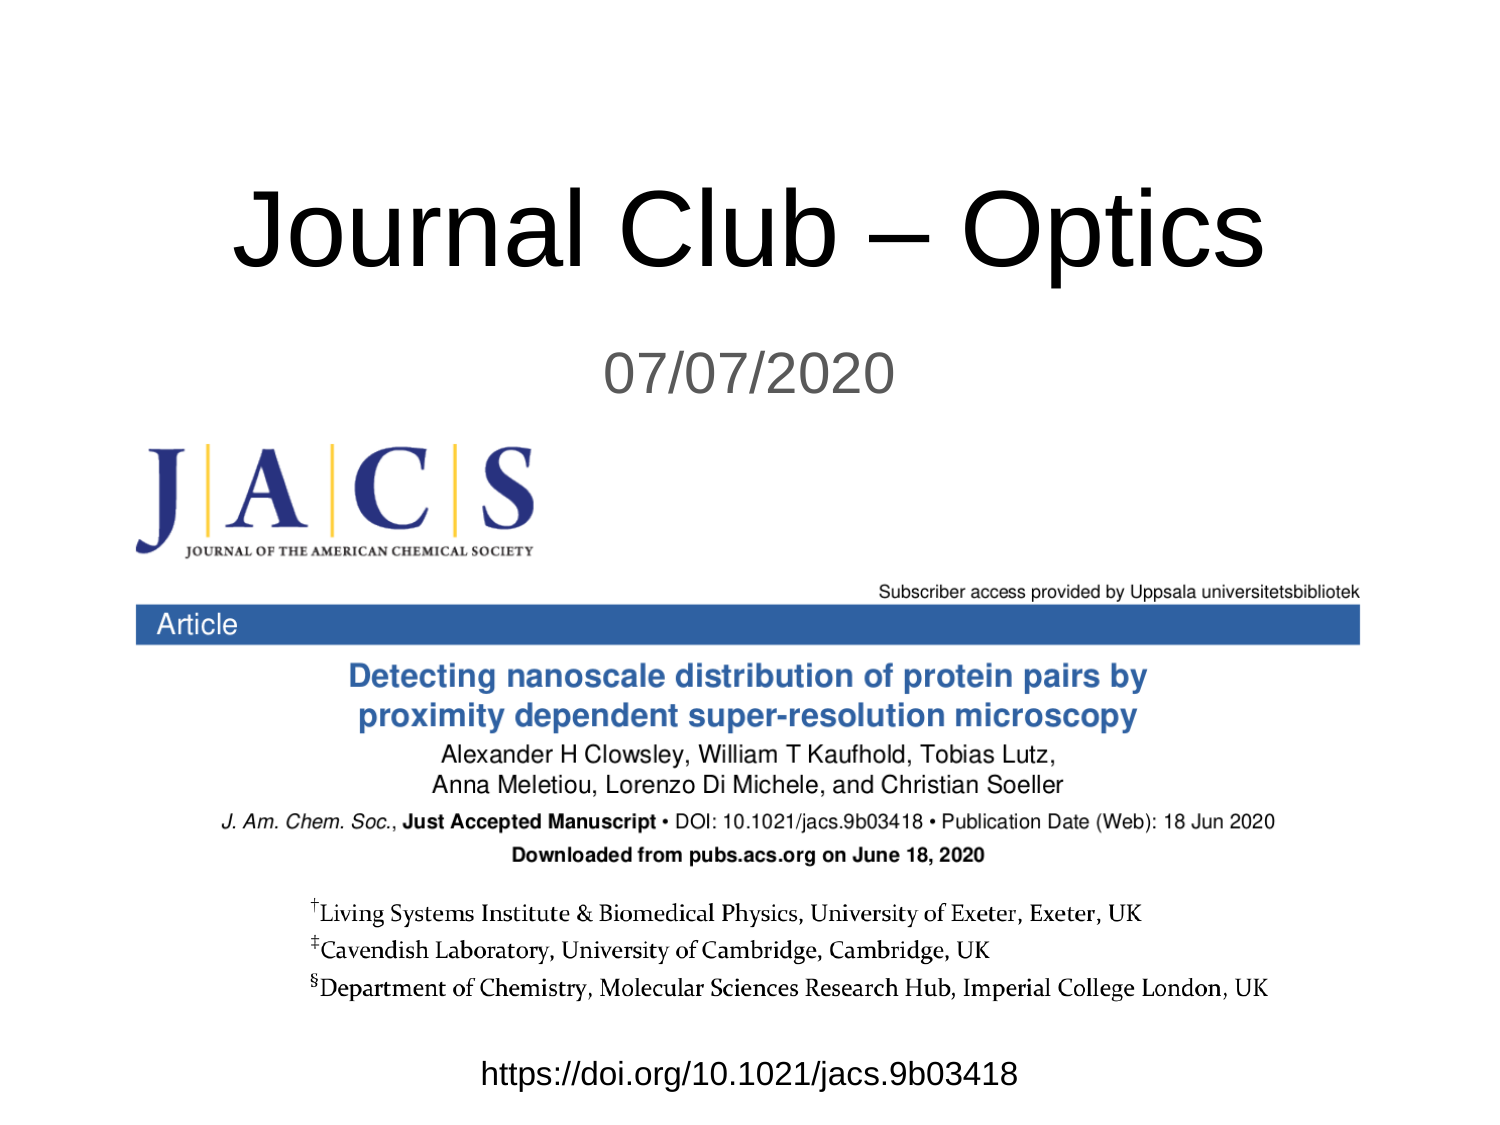

# Journal Club – Optics
07/07/2020
https://doi.org/10.1021/jacs.9b03418